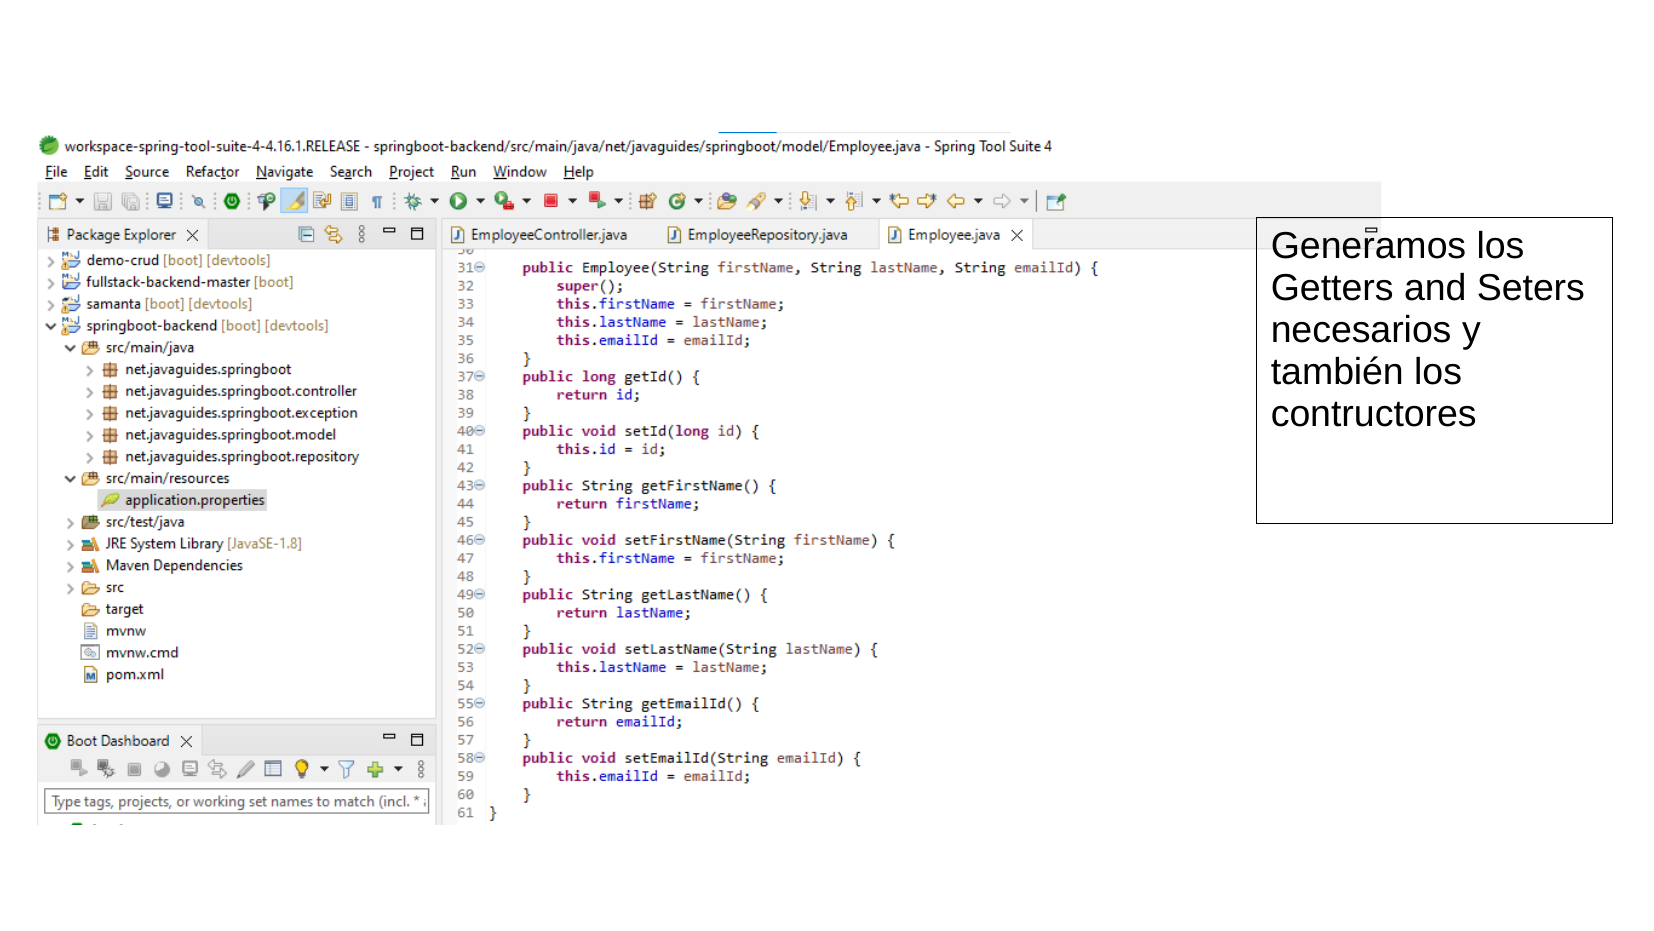

Generamos los Getters and Seters necesarios y también los contructores